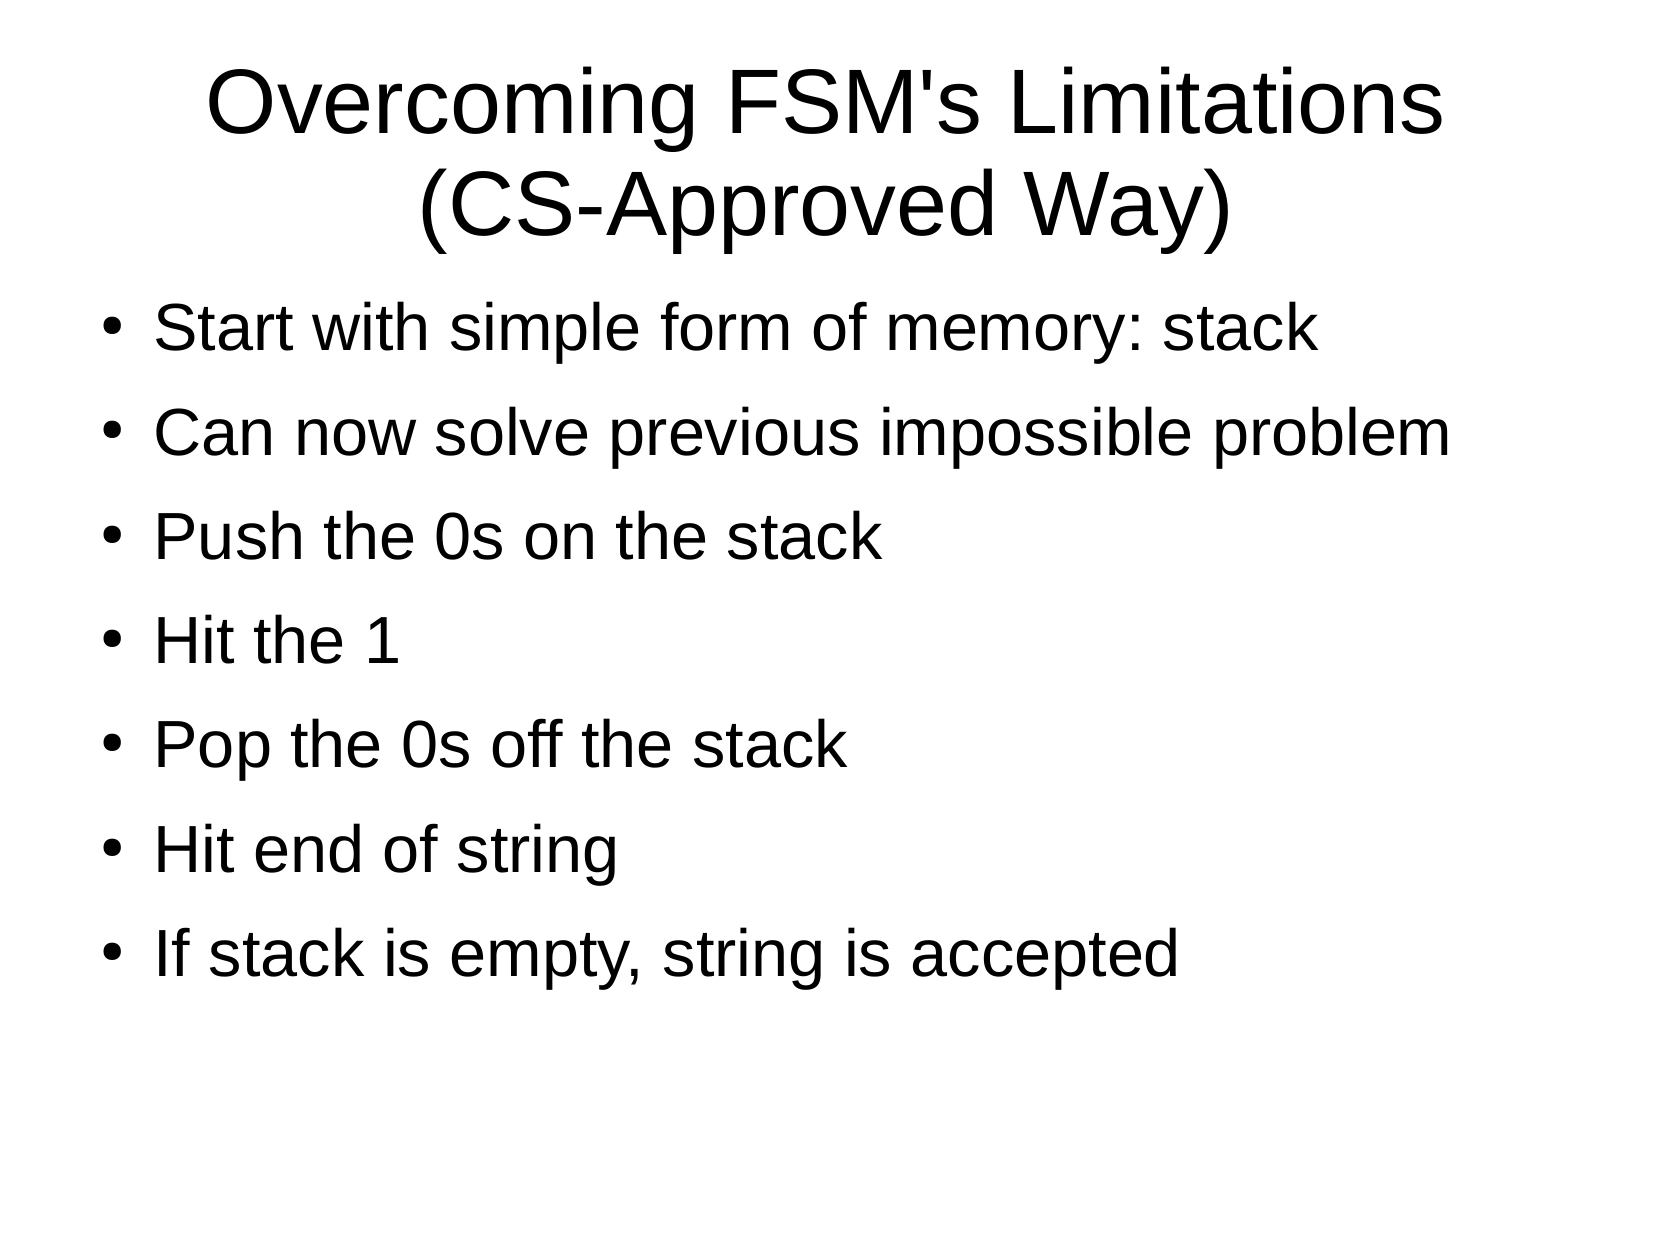

# Overcoming FSM's Limitations (CS-Approved Way)
Start with simple form of memory: stack
Can now solve previous impossible problem
Push the 0s on the stack
Hit the 1
Pop the 0s off the stack
Hit end of string
If stack is empty, string is accepted